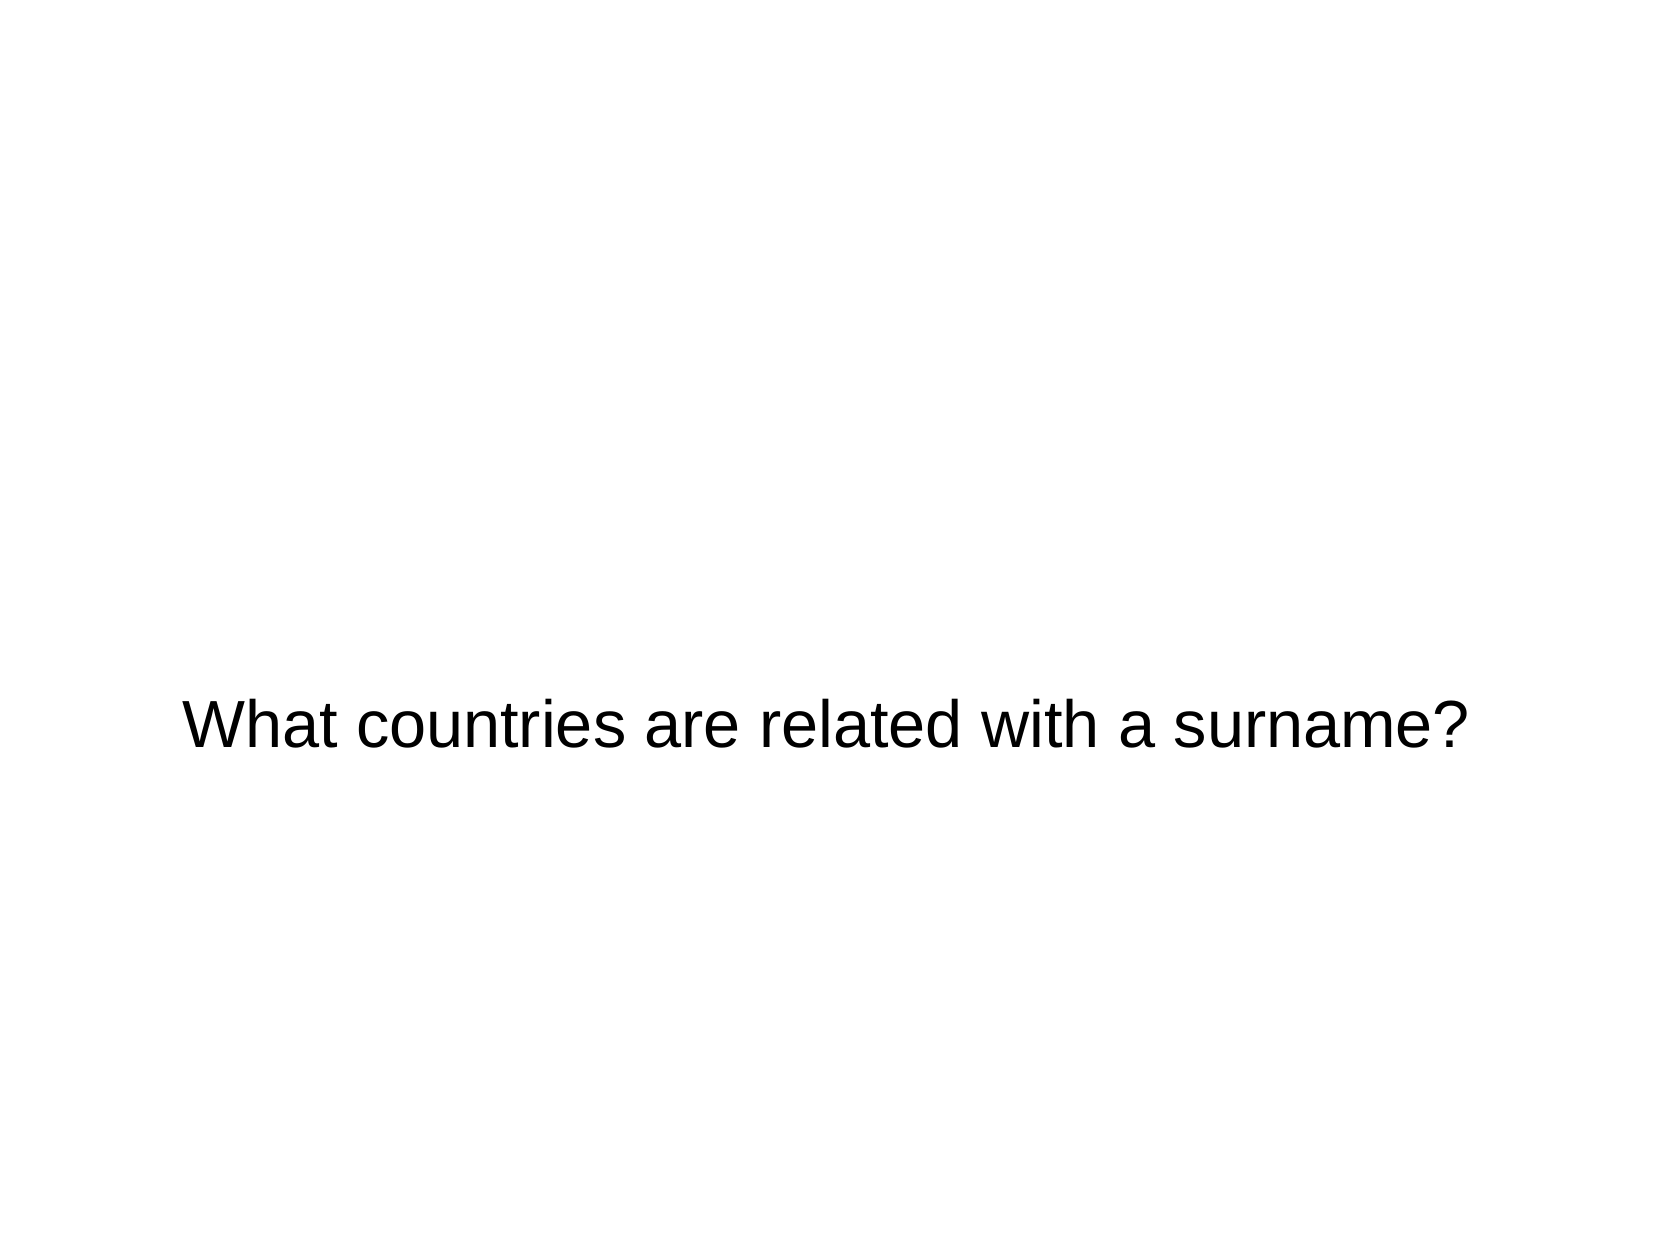

# What countries are related with a surname?